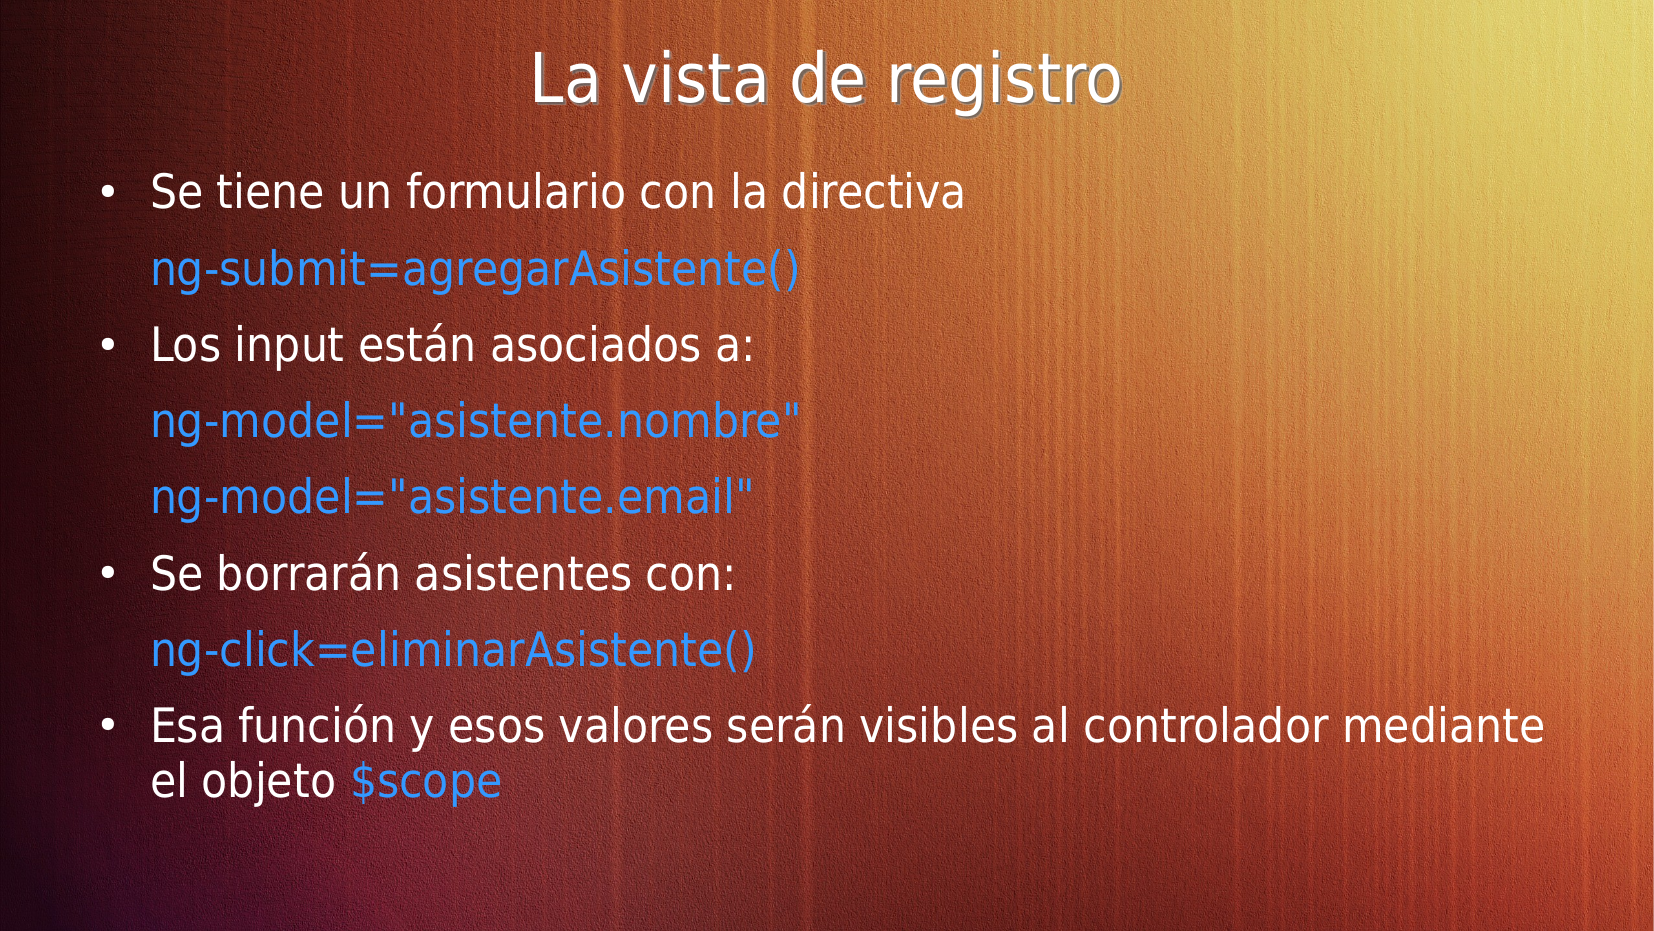

# La vista de registro
Se tiene un formulario con la directiva
ng-submit=agregarAsistente()
Los input están asociados a:
ng-model="asistente.nombre"
ng-model="asistente.email"
Se borrarán asistentes con:
ng-click=eliminarAsistente()
Esa función y esos valores serán visibles al controlador mediante el objeto $scope